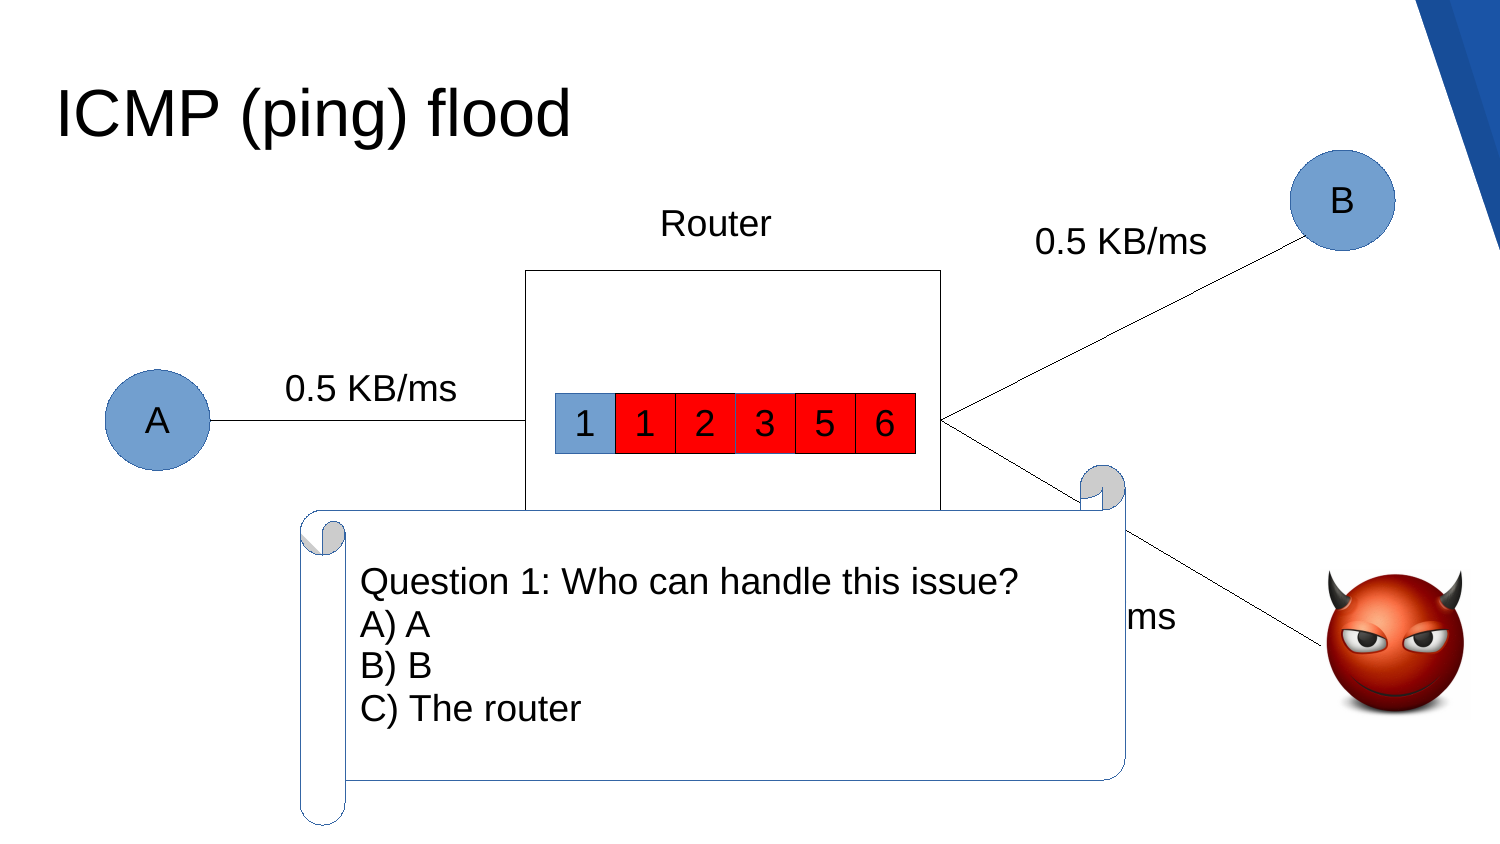

# ICMP (ping) flood
B
Router
0.5 KB/ms
0.5 KB/ms
A
1
1
2
3
5
6
Question 1: Who can handle this issue?
A) A
B) B
C) The router
2
2 KB/ms
3
4